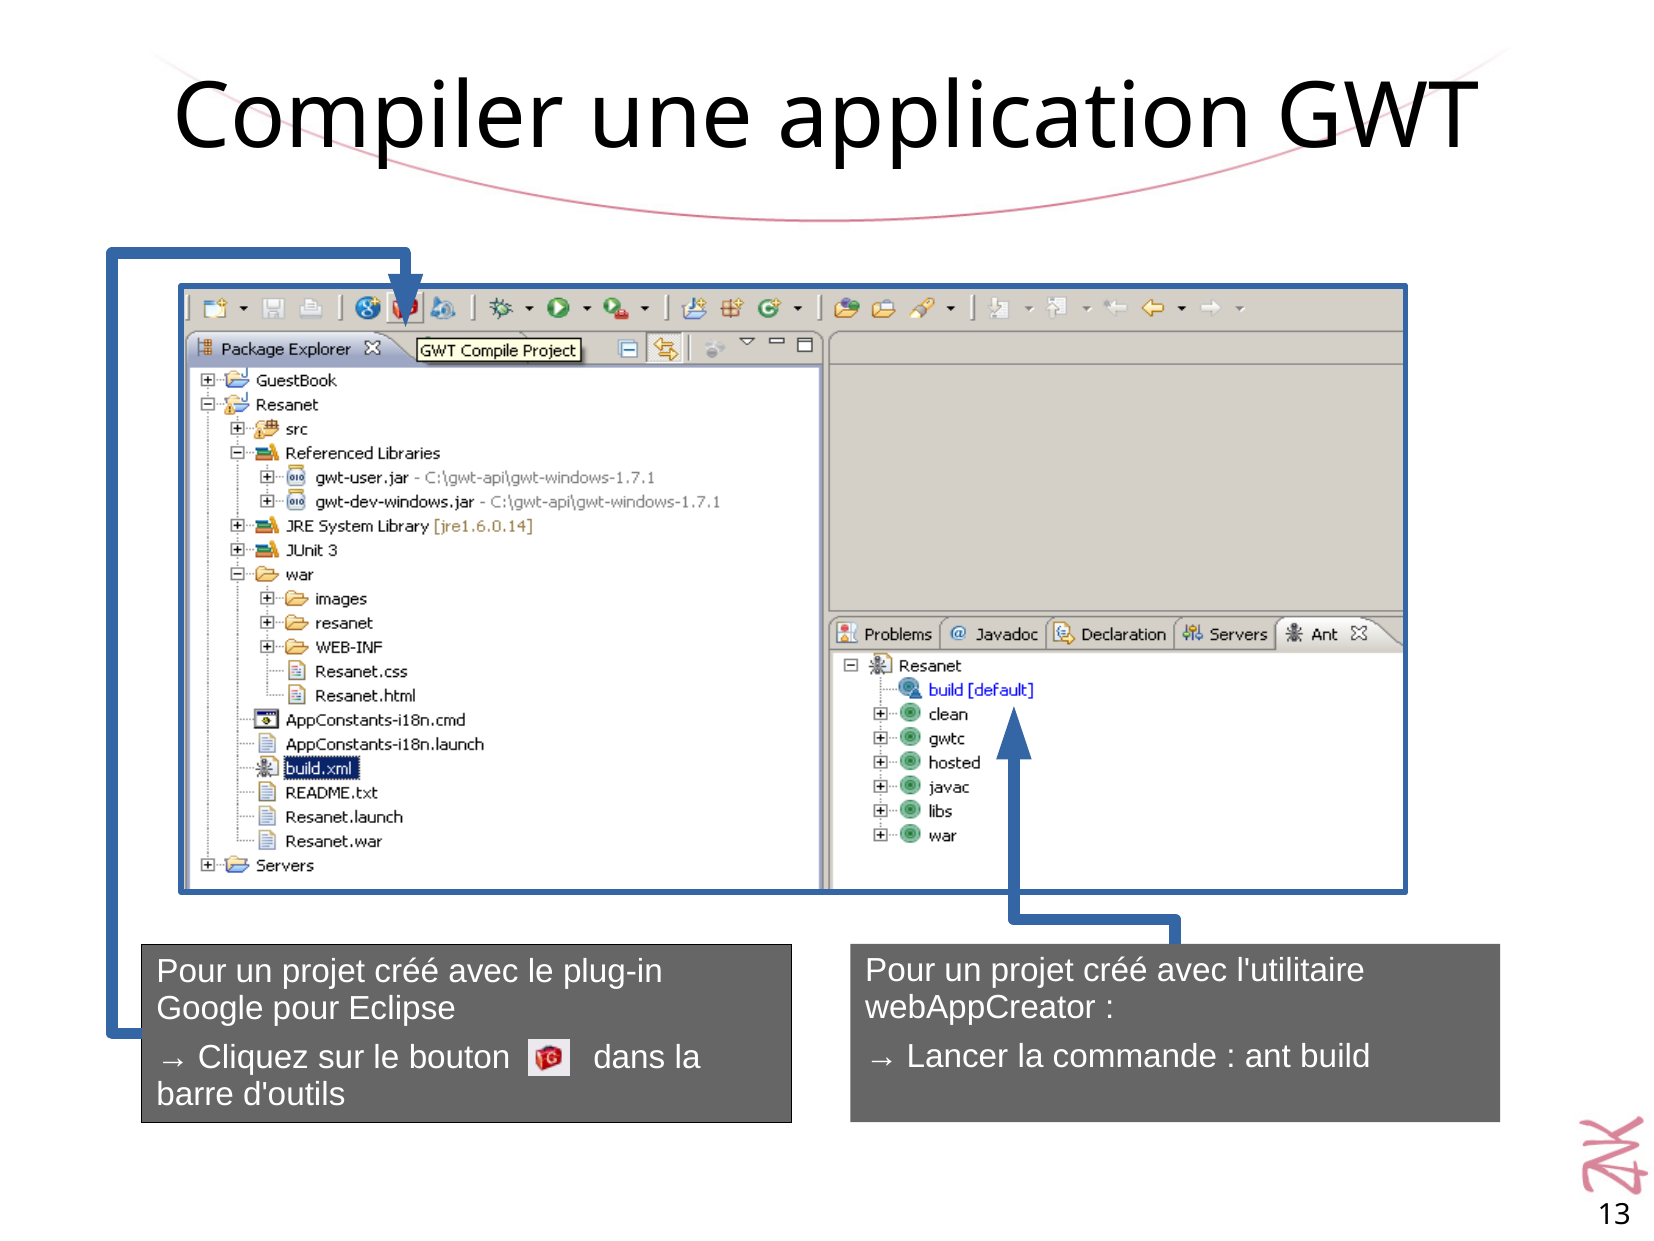

# Compiler une application GWT
Pour un projet créé avec l'utilitaire webAppCreator :
→ Lancer la commande : ant build
Pour un projet créé avec le plug-in Google pour Eclipse
→ Cliquez sur le bouton dans la barre d'outils
13